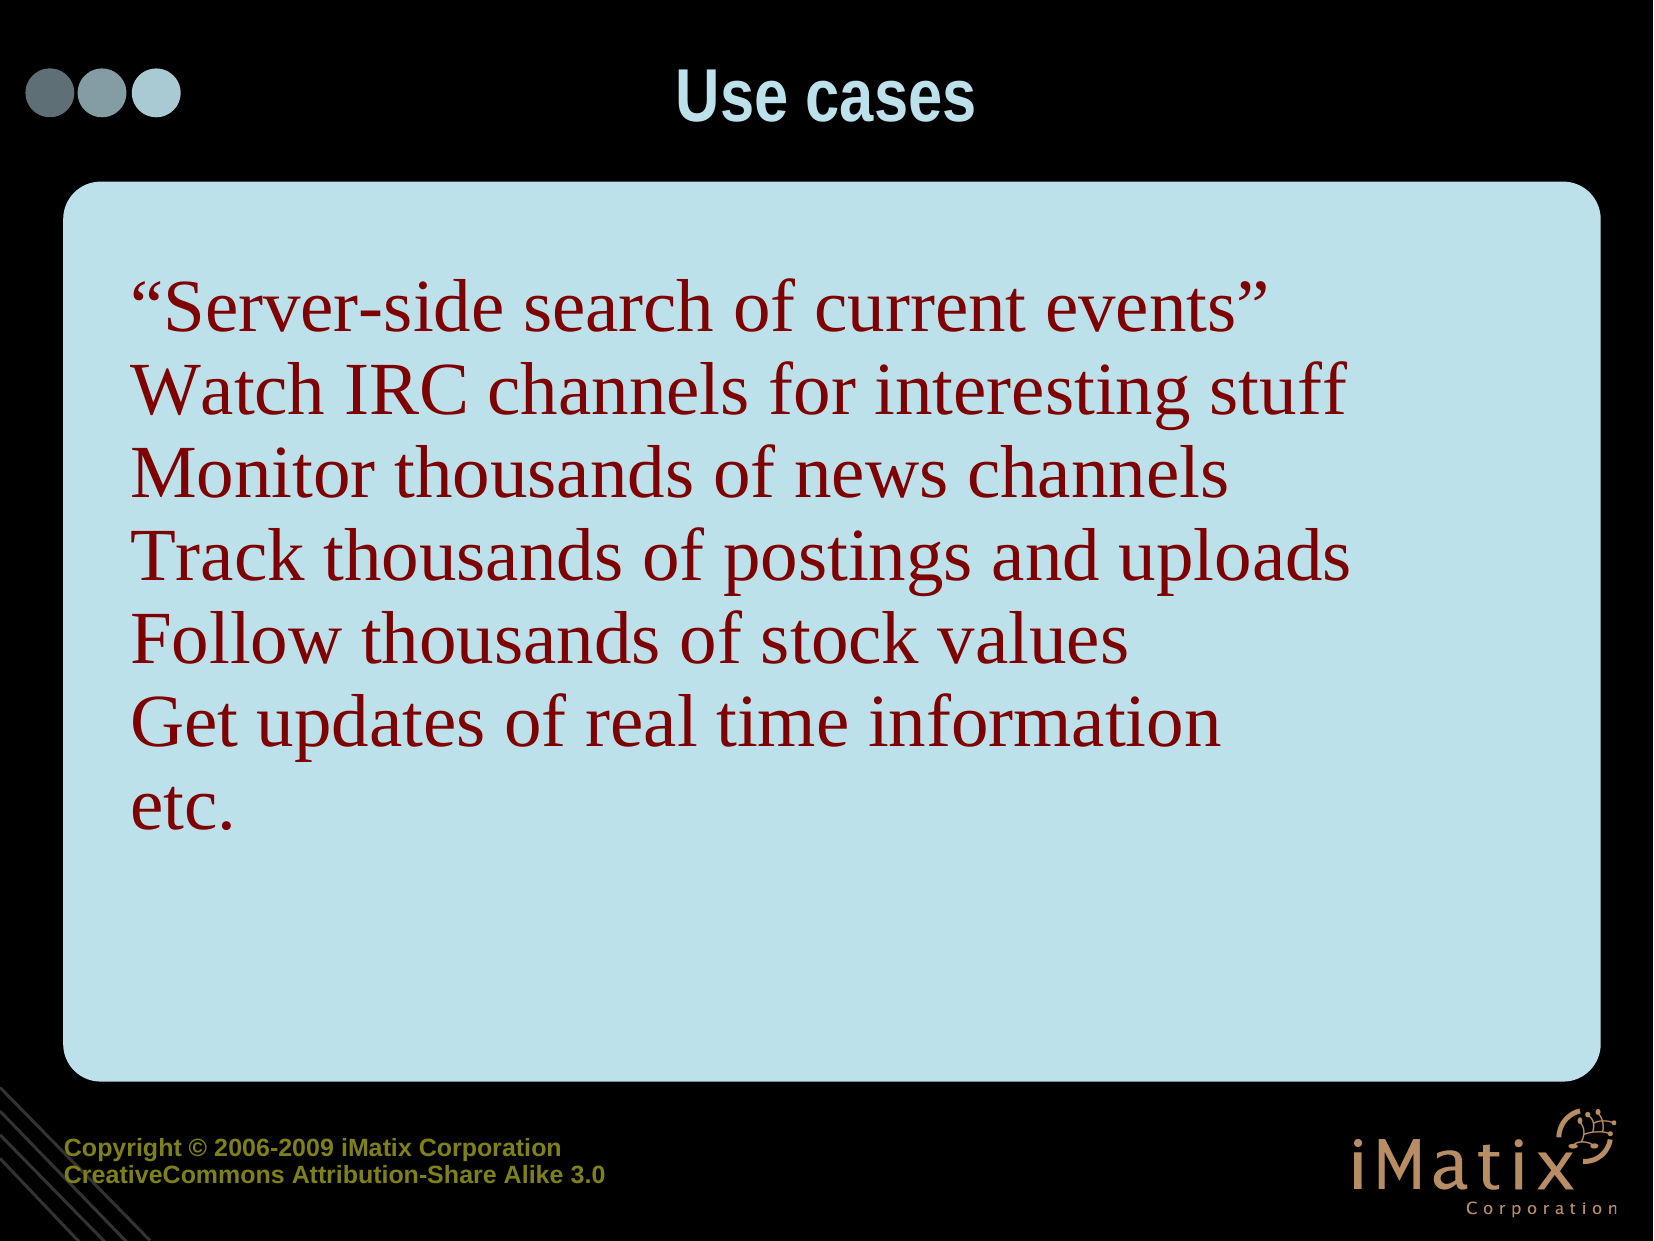

# Use cases
“Server-side search of current events”
Watch IRC channels for interesting stuff
Monitor thousands of news channels
Track thousands of postings and uploads
Follow thousands of stock values
Get updates of real time information
etc.